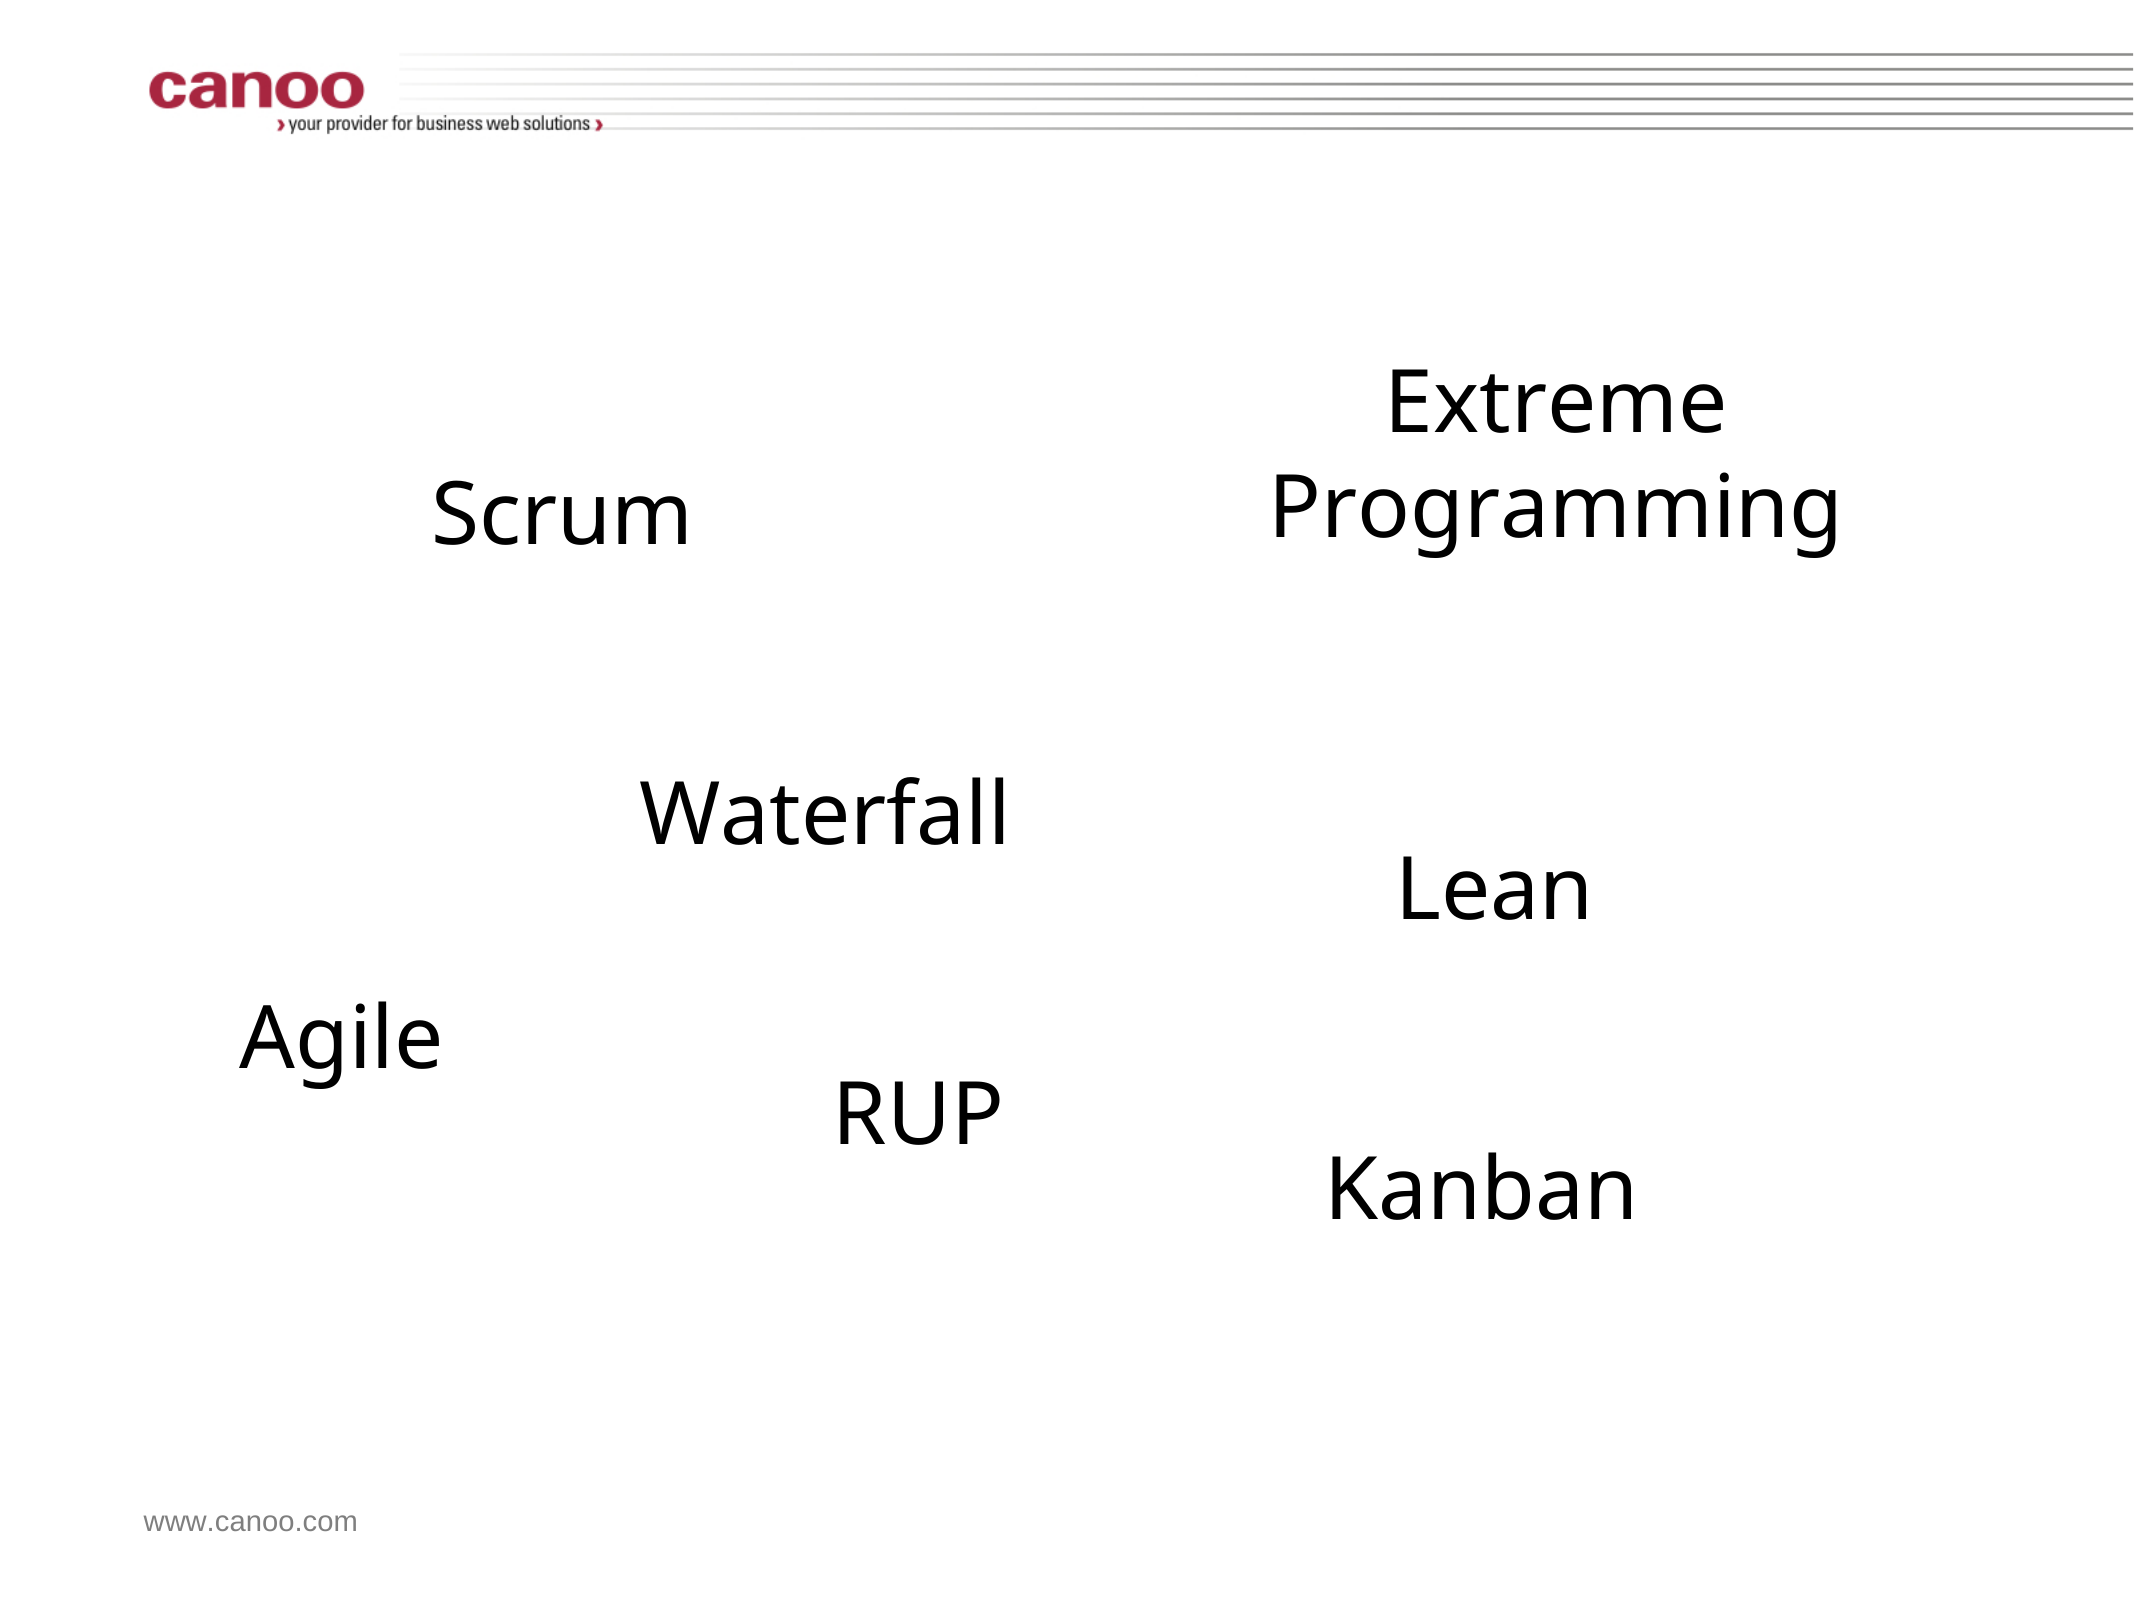

Extreme Programming
Scrum
Waterfall
Lean
Agile
RUP
Kanban